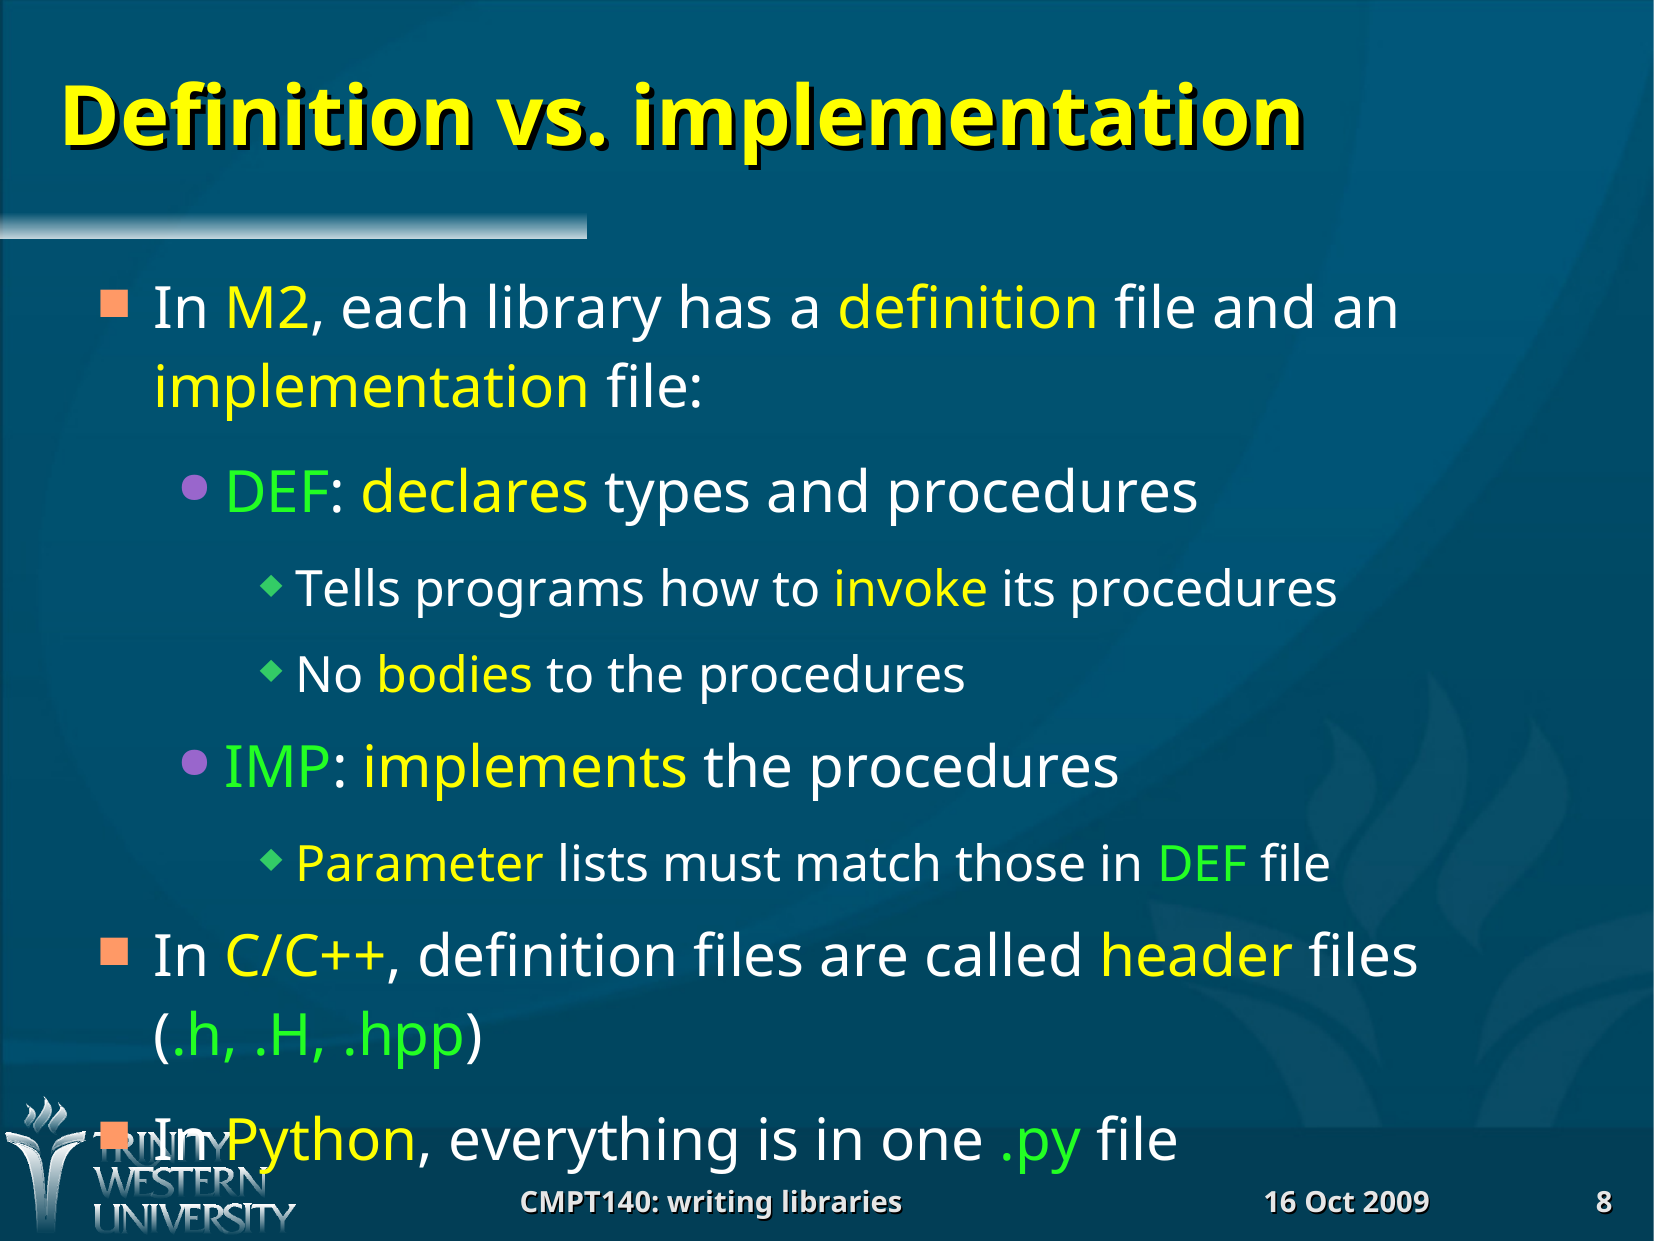

# Definition vs. implementation
In M2, each library has a definition file and an implementation file:
DEF: declares types and procedures
Tells programs how to invoke its procedures
No bodies to the procedures
IMP: implements the procedures
Parameter lists must match those in DEF file
In C/C++, definition files are called header files (.h, .H, .hpp)
In Python, everything is in one .py file
CMPT140: writing libraries
16 Oct 2009
8